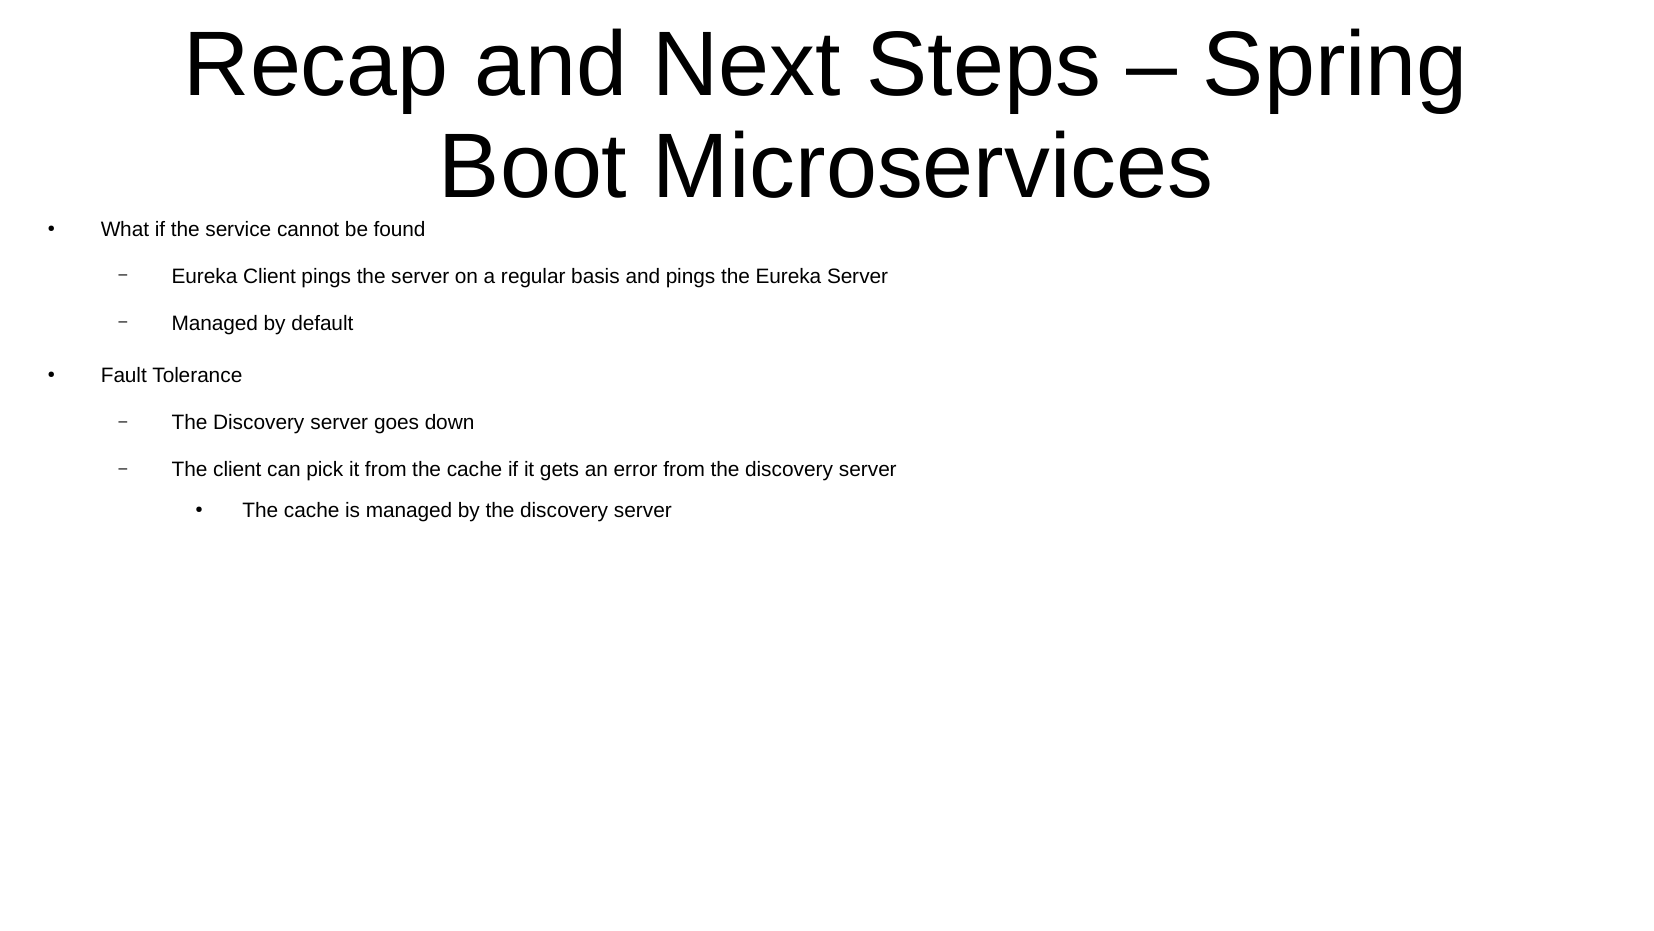

# Recap and Next Steps – Spring Boot Microservices
What if the service cannot be found
Eureka Client pings the server on a regular basis and pings the Eureka Server
Managed by default
Fault Tolerance
The Discovery server goes down
The client can pick it from the cache if it gets an error from the discovery server
The cache is managed by the discovery server